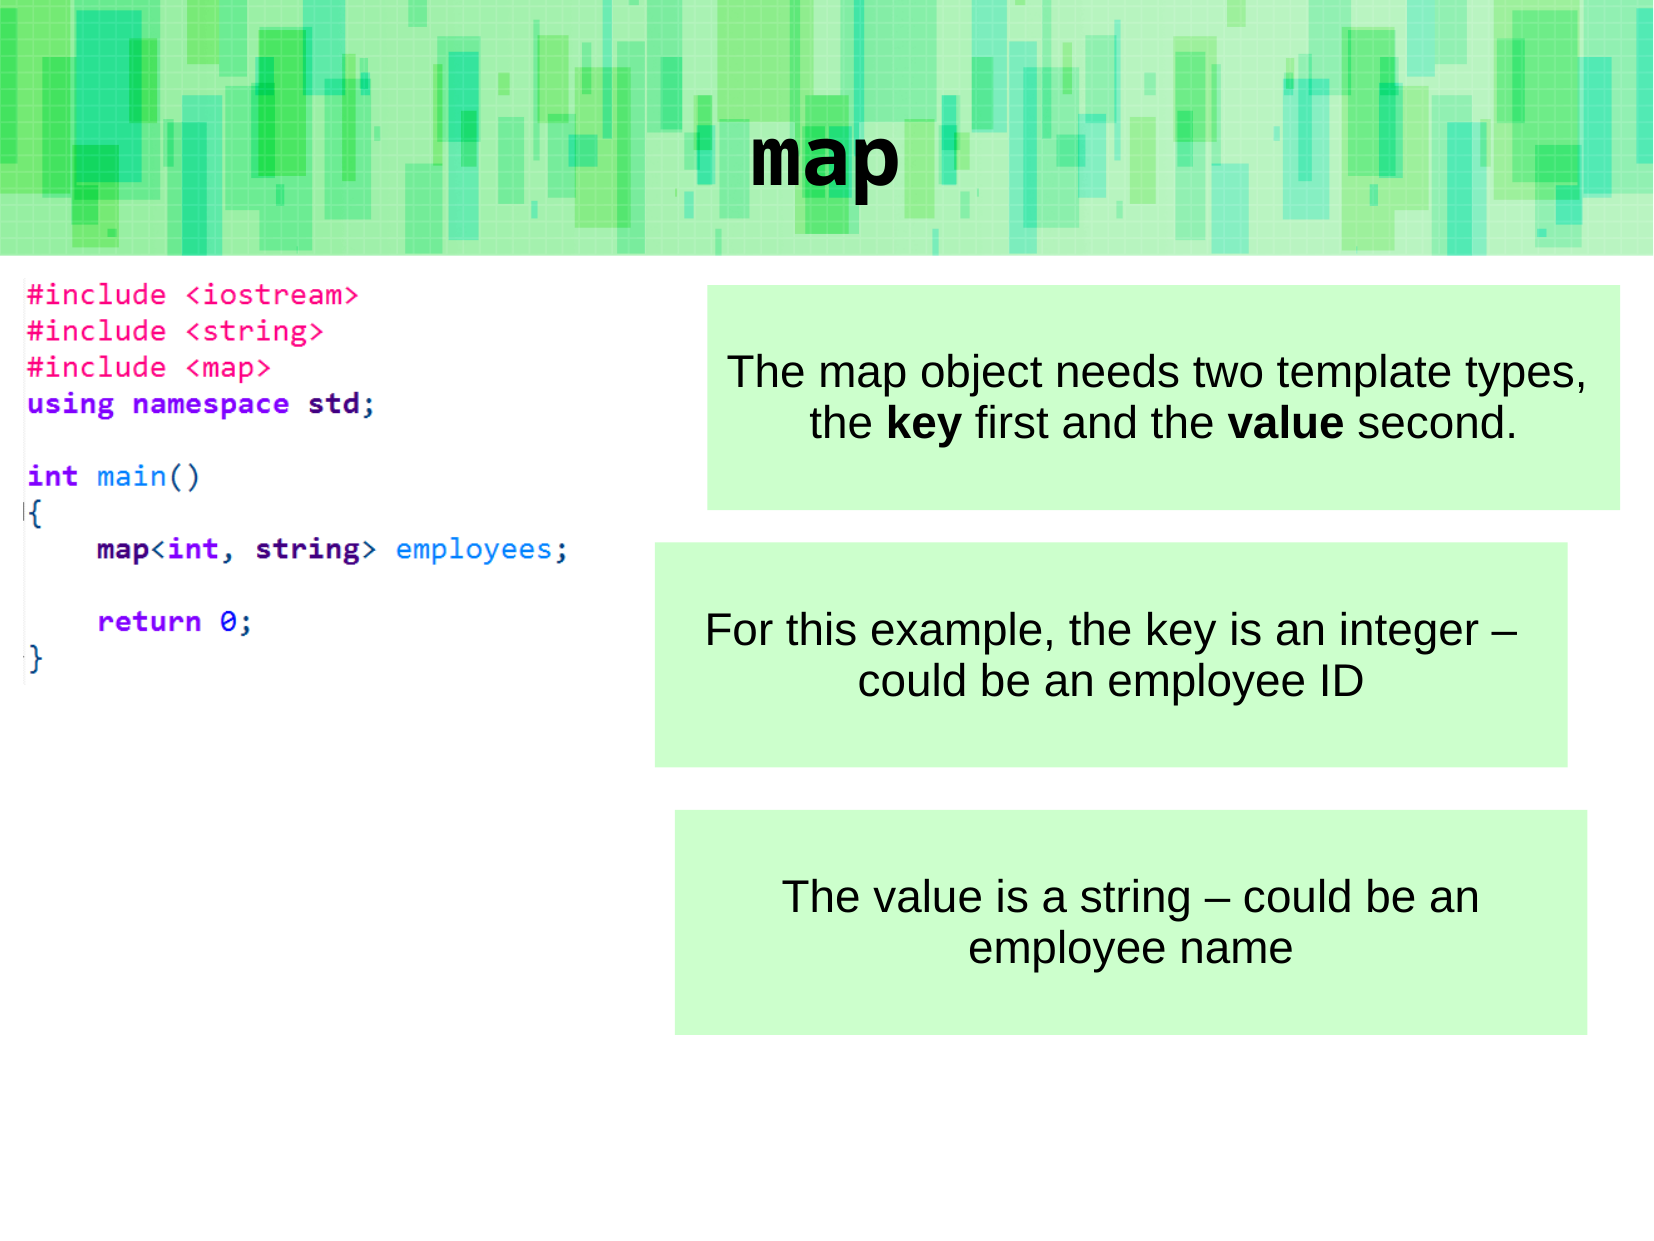

# map
The map object needs two template types,
the key first and the value second.
For this example, the key is an integer – could be an employee ID
The value is a string – could be an employee name